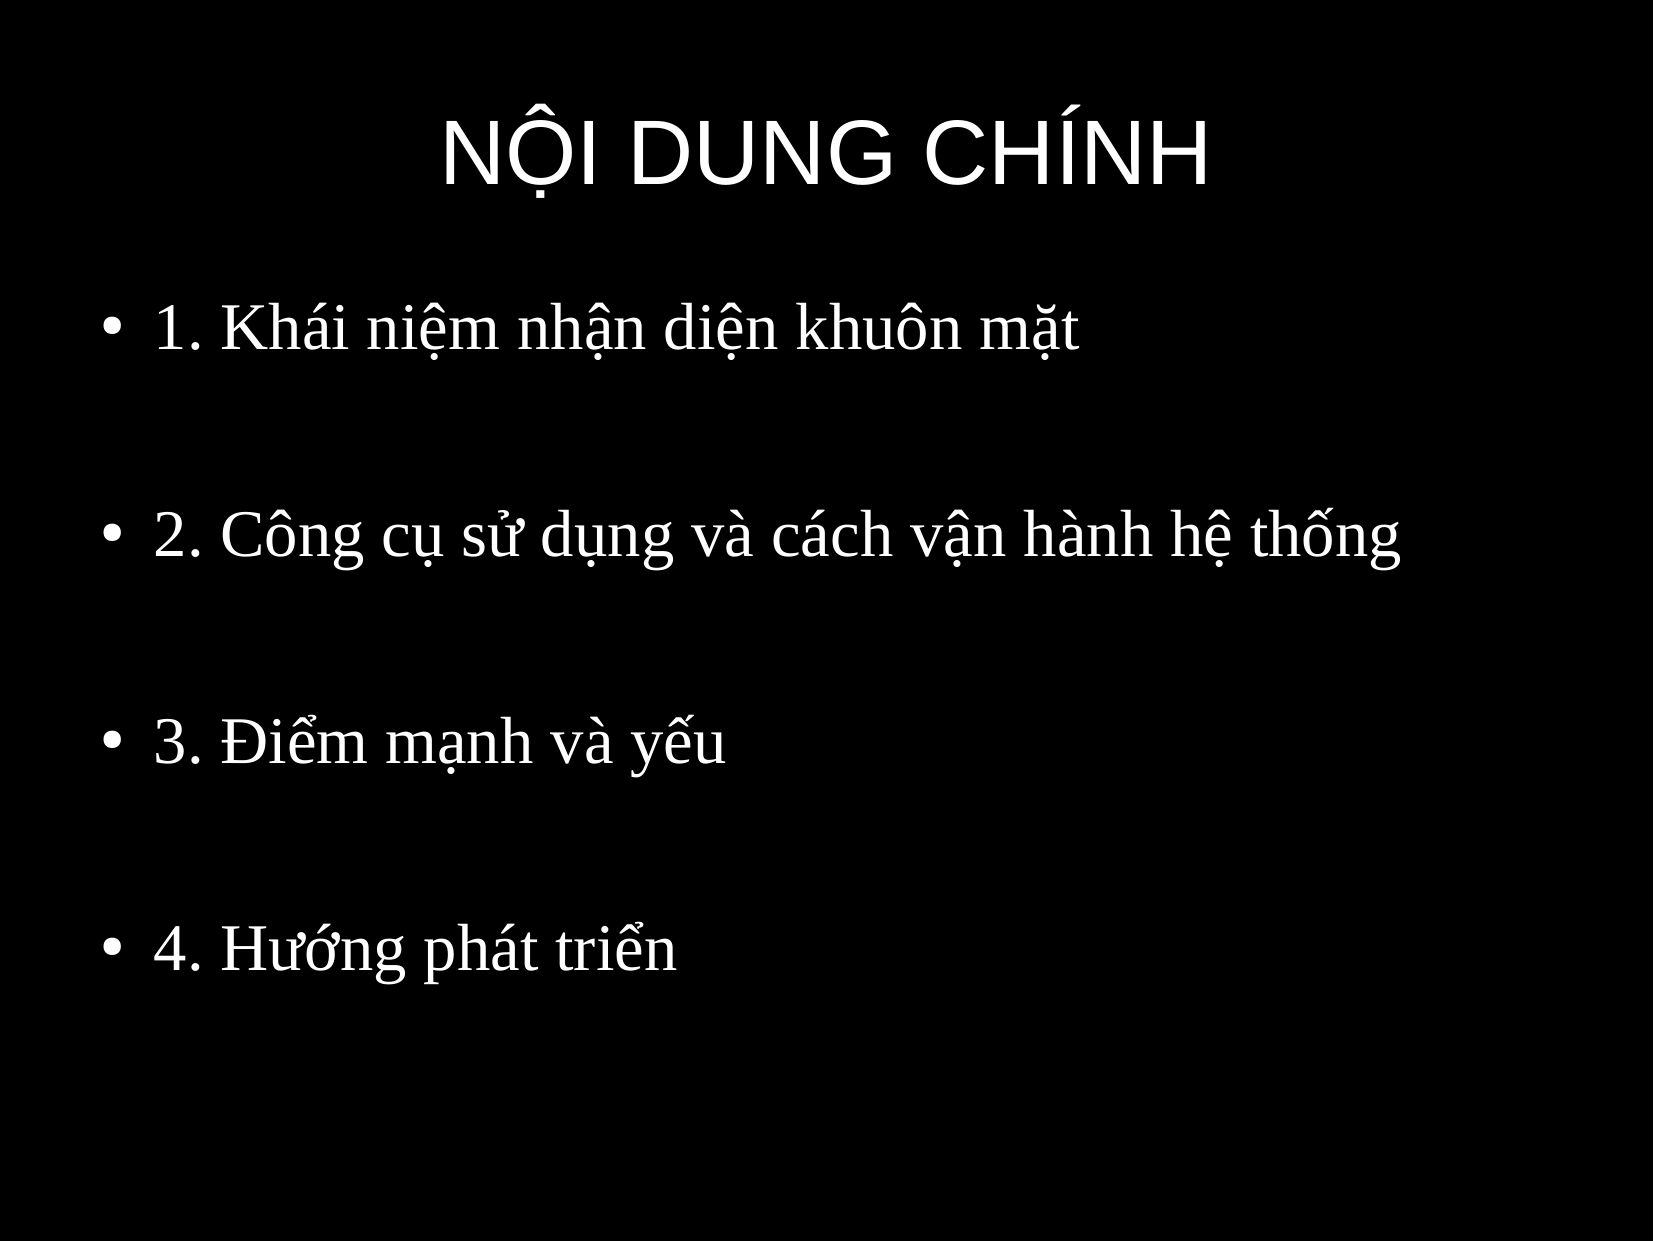

# NỘI DUNG CHÍNH
1. Khái niệm nhận diện khuôn mặt
2. Công cụ sử dụng và cách vận hành hệ thống
3. Điểm mạnh và yếu
4. Hướng phát triển